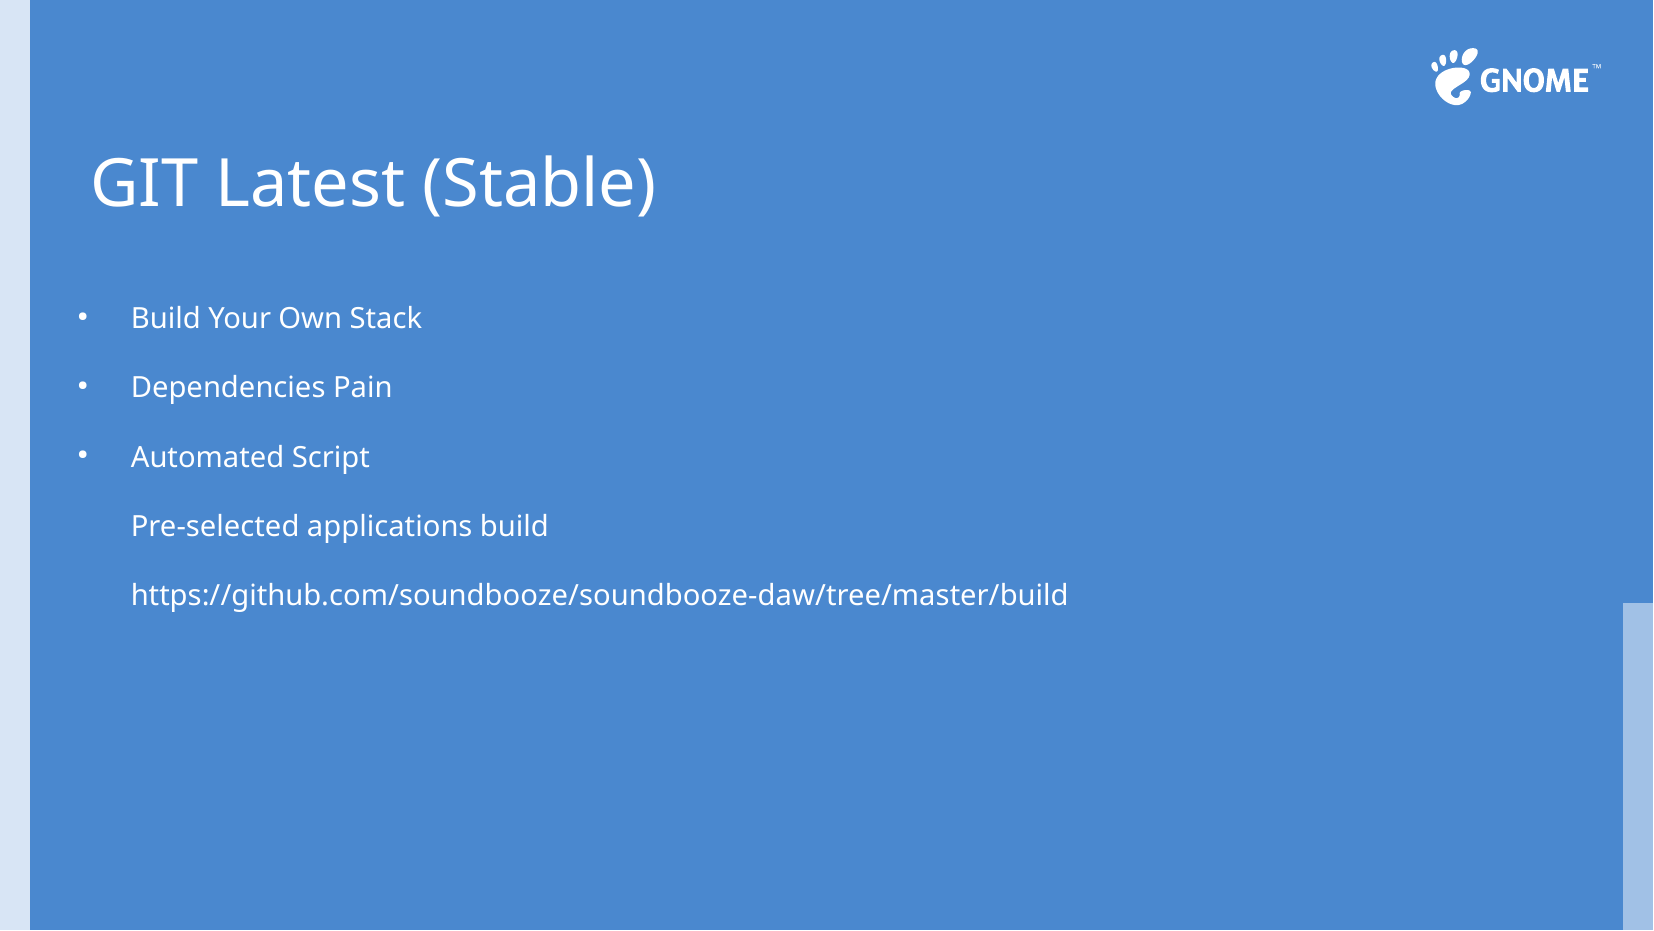

GIT Latest (Stable)
# Build Your Own Stack
Dependencies Pain
Automated Script
Pre-selected applications build
https://github.com/soundbooze/soundbooze-daw/tree/master/build